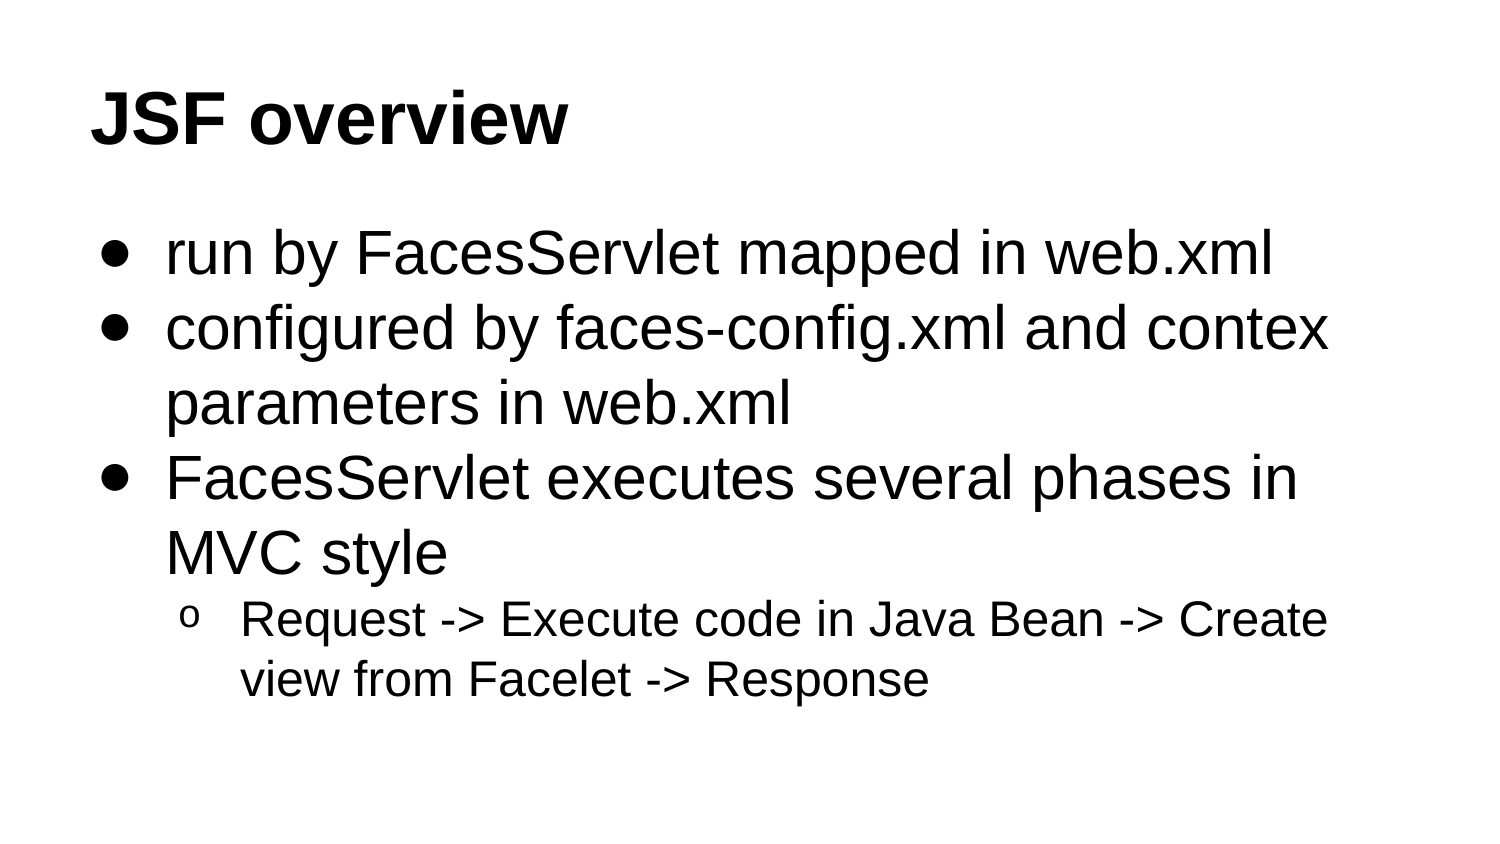

# JSF overview
run by FacesServlet mapped in web.xml
configured by faces-config.xml and contex parameters in web.xml
FacesServlet executes several phases in MVC style
Request -> Execute code in Java Bean -> Create view from Facelet -> Response